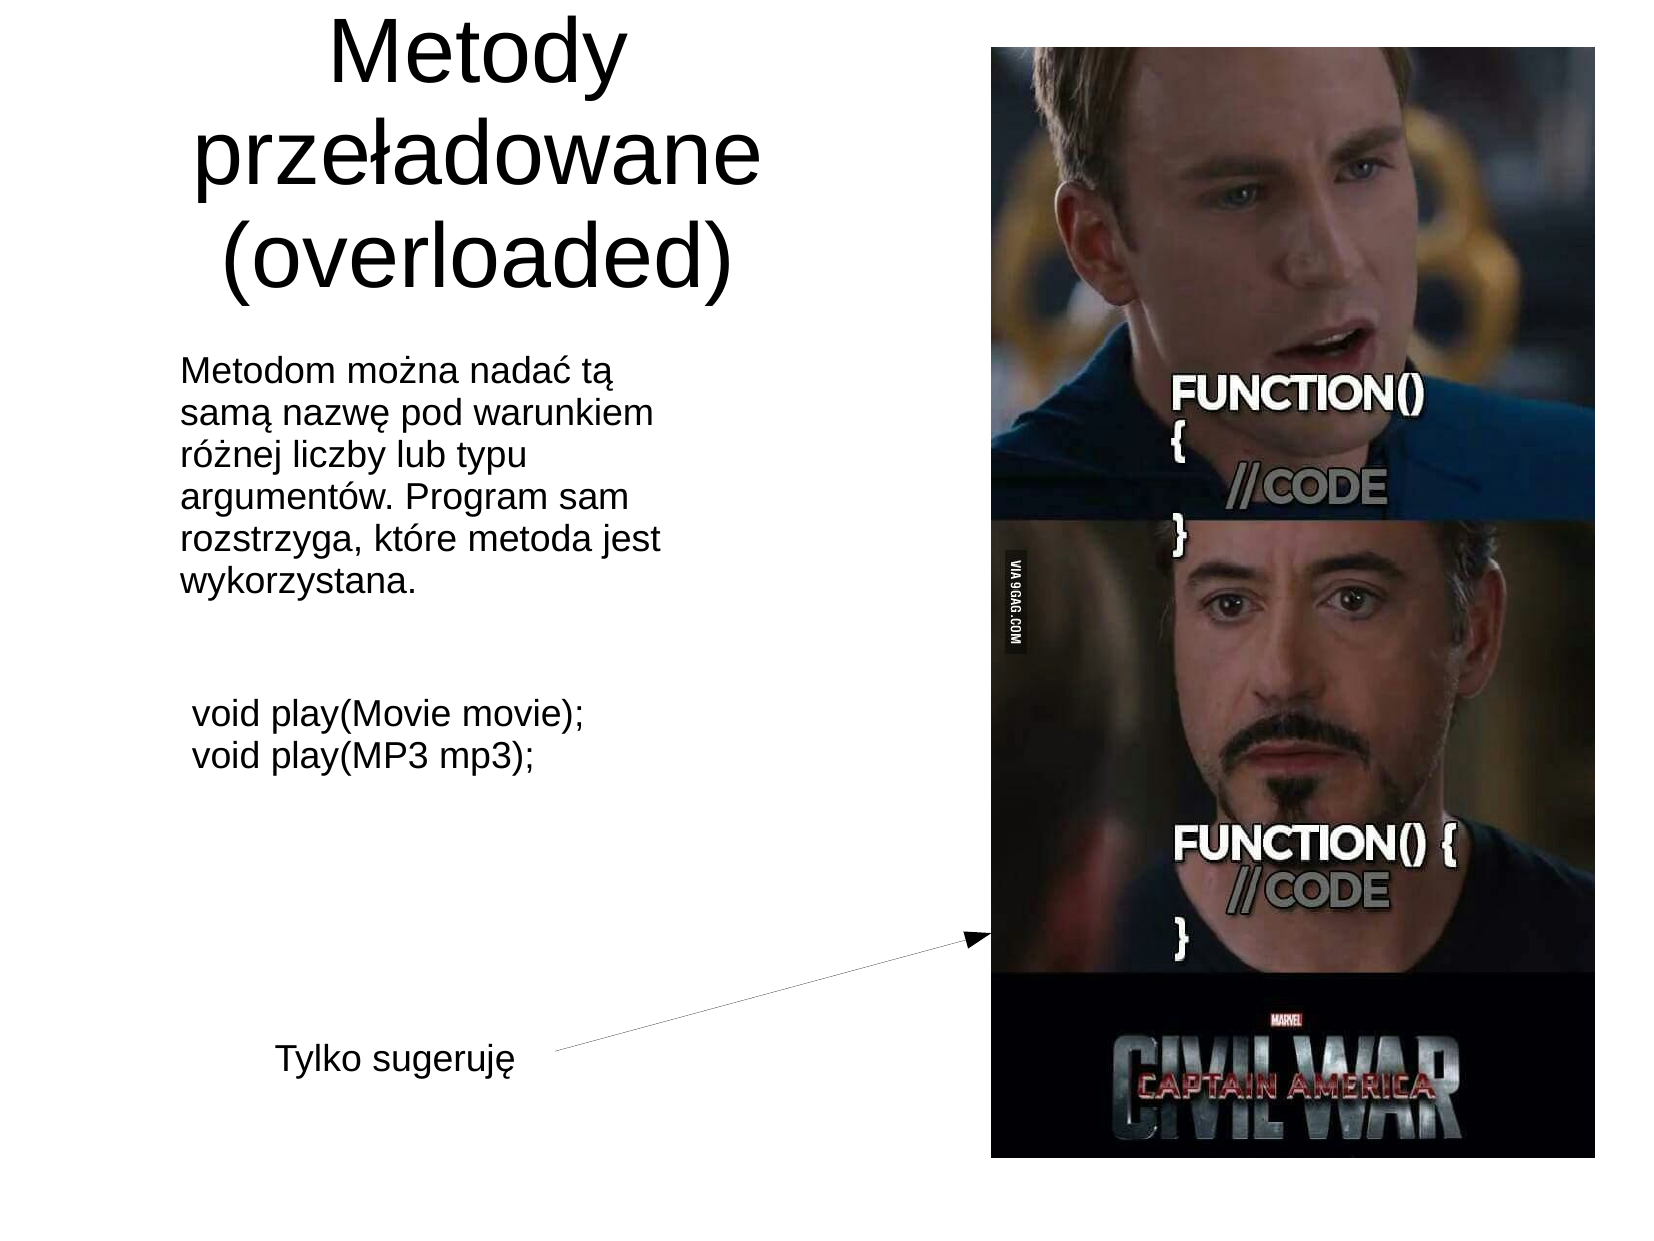

# Metody przeładowane (overloaded)
Metodom można nadać tą samą nazwę pod warunkiem różnej liczby lub typu argumentów. Program sam rozstrzyga, które metoda jest wykorzystana.
void play(Movie movie);
void play(MP3 mp3);
Tylko sugeruję